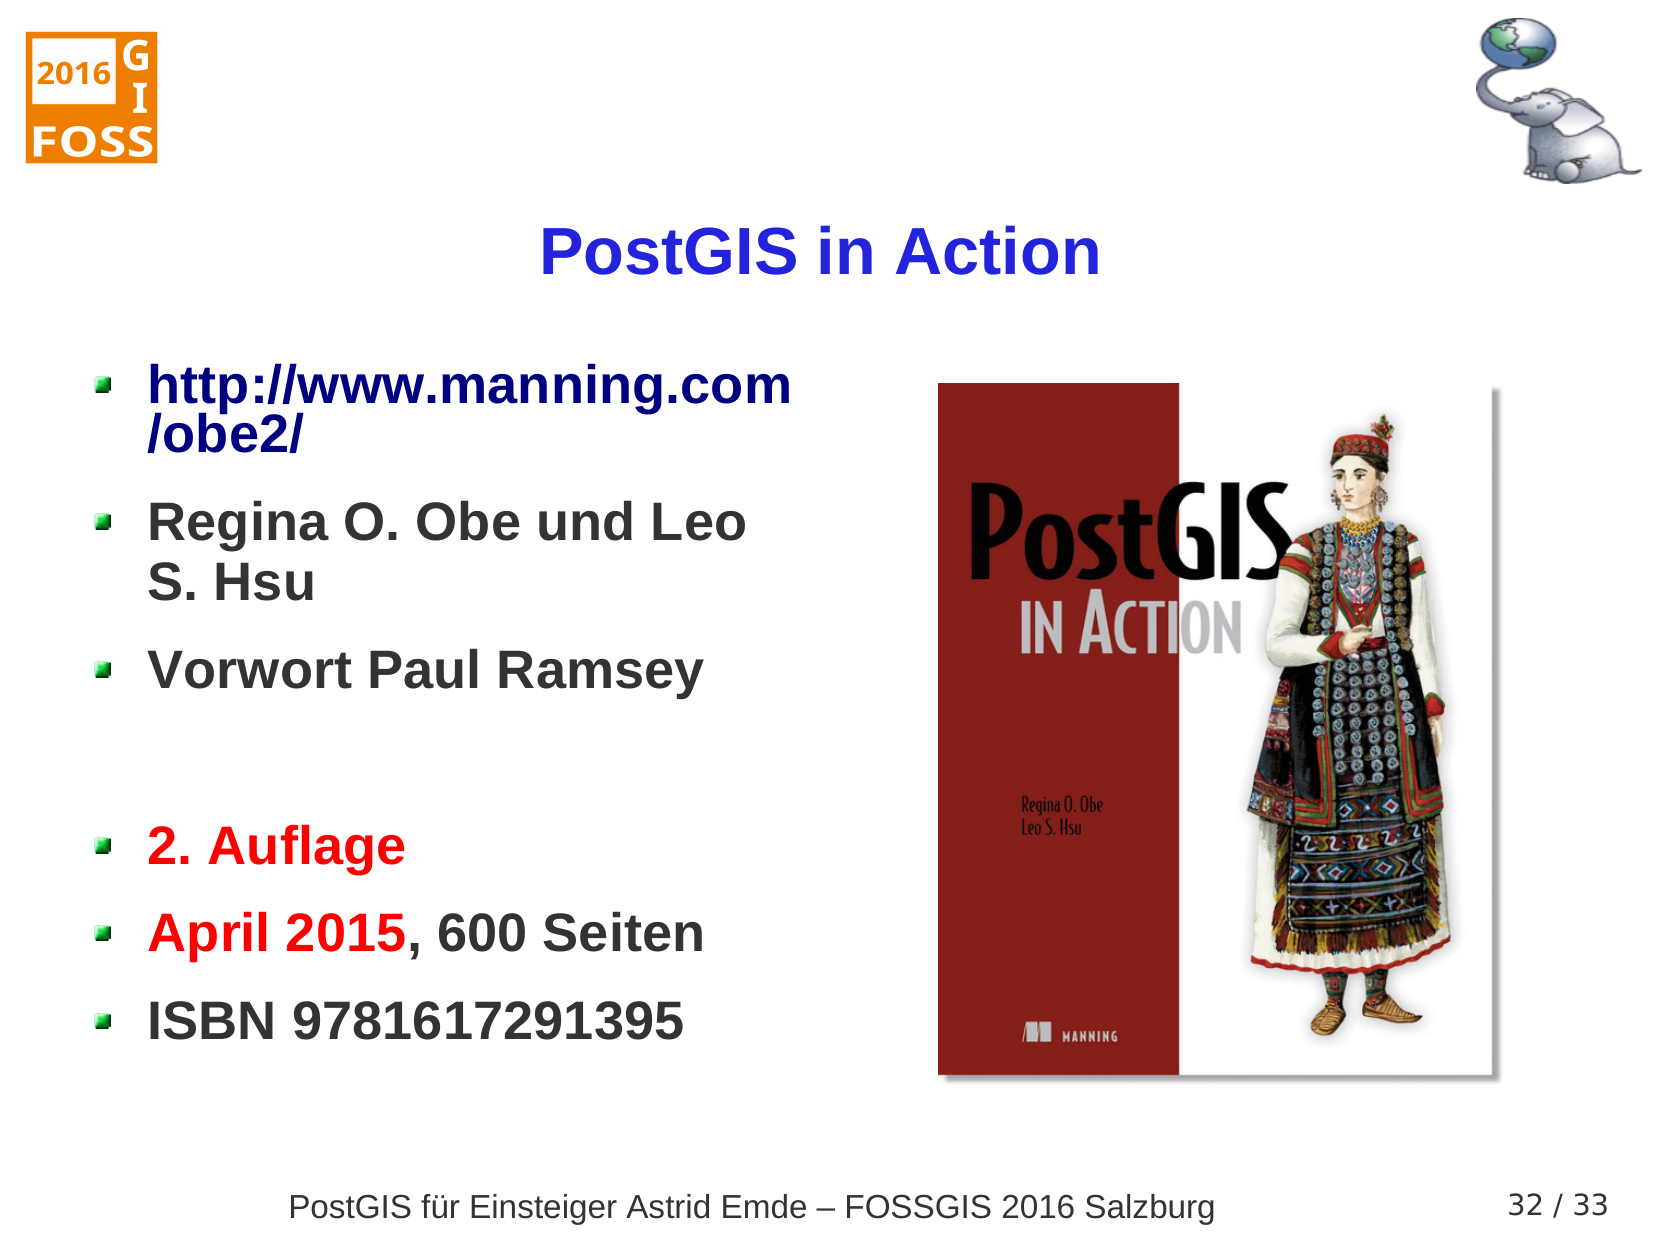

# PostGIS in Action
http://www.manning.com/obe2/
Regina O. Obe und Leo S. Hsu
Vorwort Paul Ramsey
2. Auflage
April 2015, 600 Seiten
ISBN 9781617291395